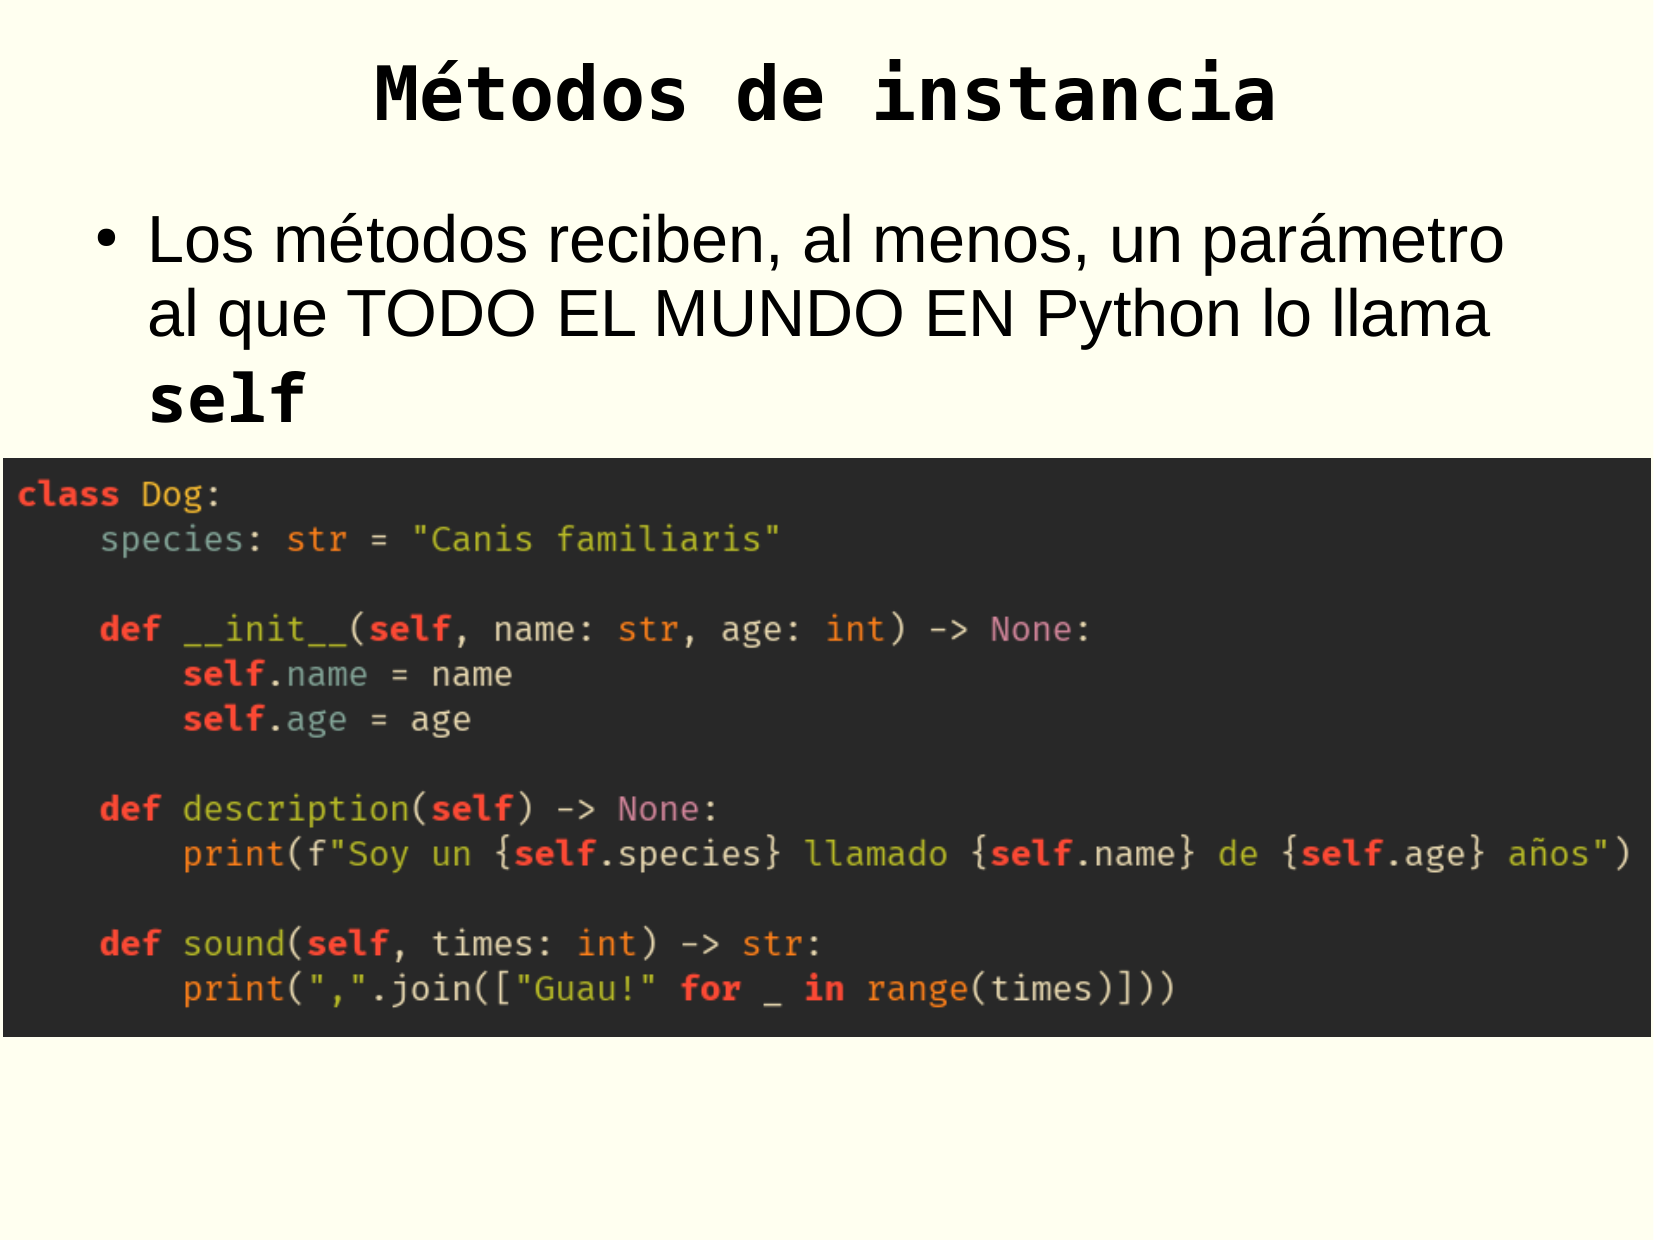

# Métodos de instancia
Los métodos reciben, al menos, un parámetro al que TODO EL MUNDO EN Python lo llama self